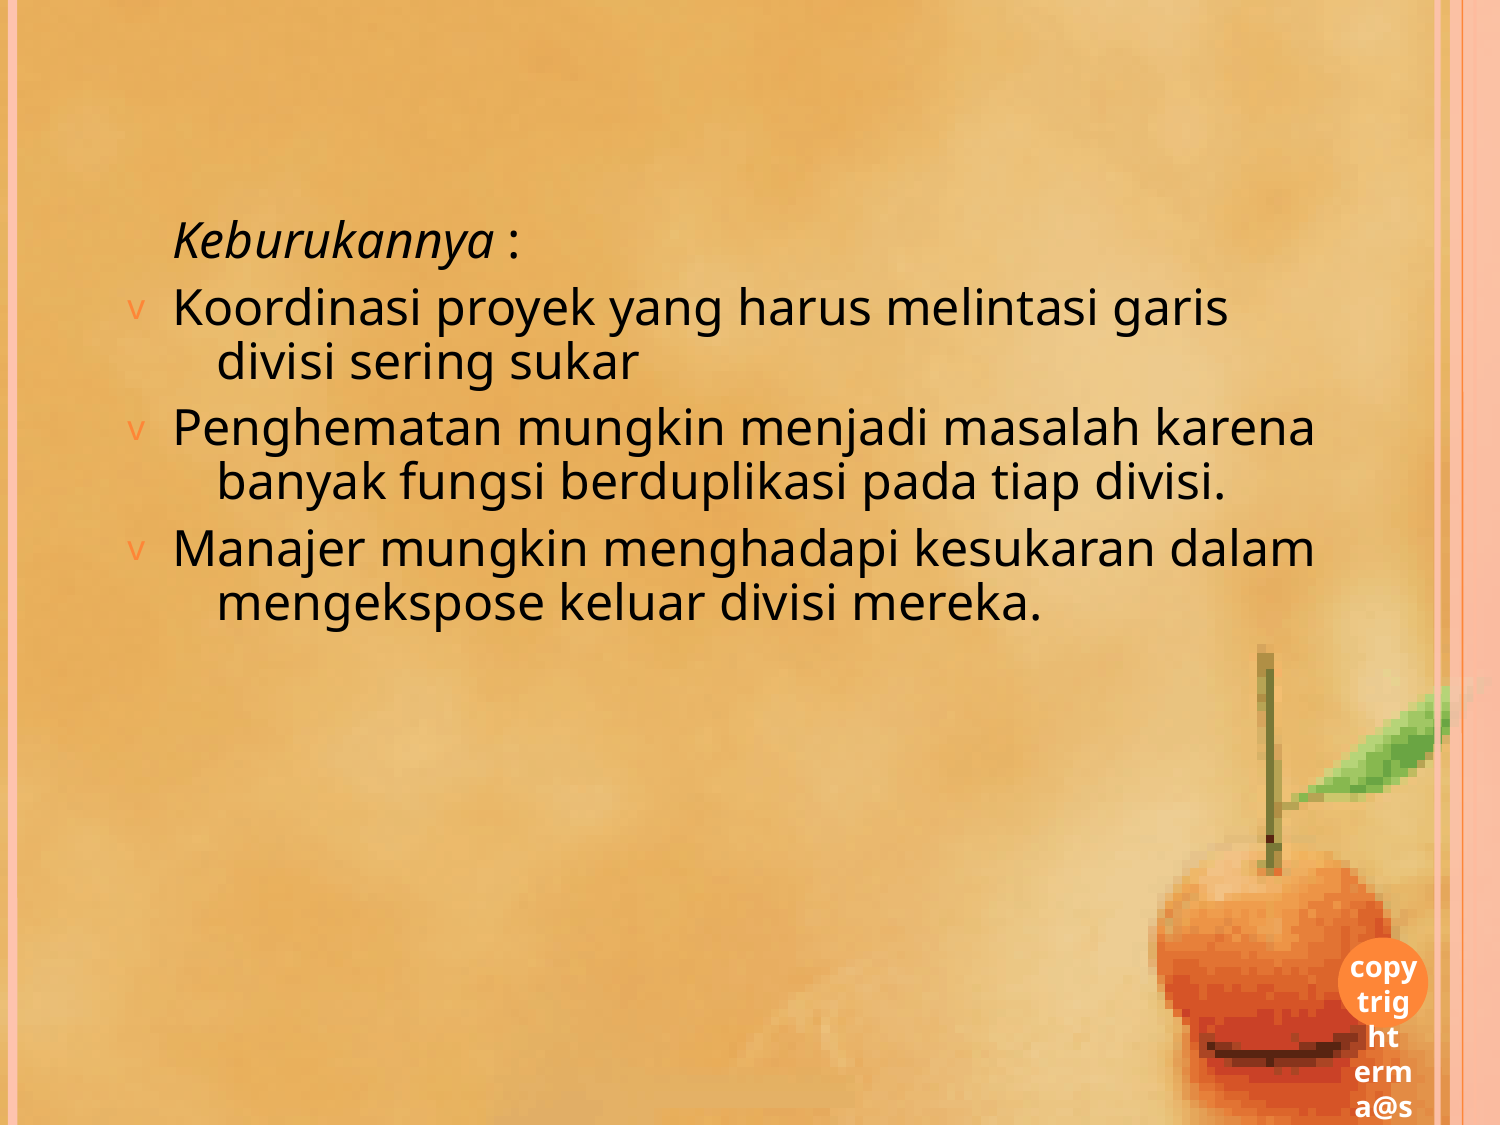

# Keburukannya :
Koordinasi proyek yang harus melintasi garis divisi sering sukar
Penghematan mungkin menjadi masalah karena banyak fungsi berduplikasi pada tiap divisi.
Manajer mungkin menghadapi kesukaran dalam mengekspose keluar divisi mereka.
copytright erma@stikom-bali.ac.id